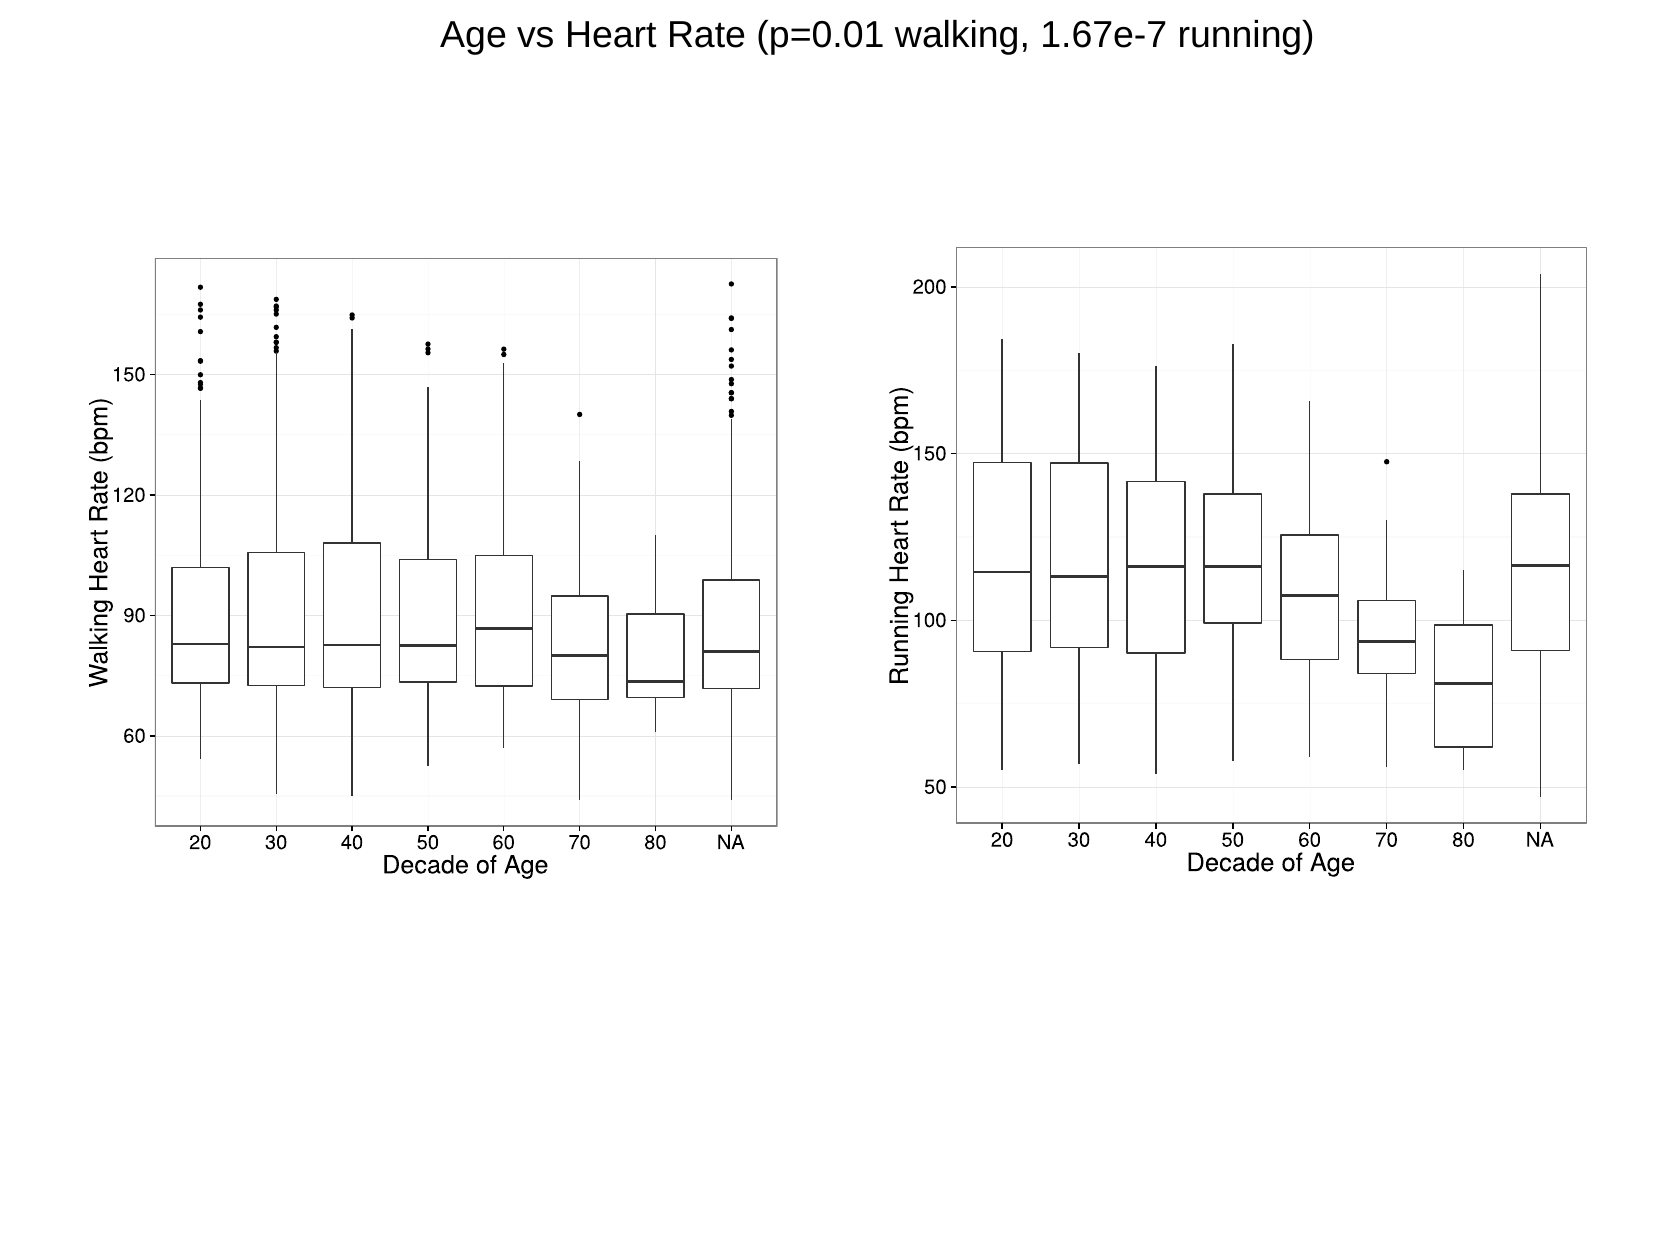

Age vs Heart Rate (p=0.01 walking, 1.67e-7 running)